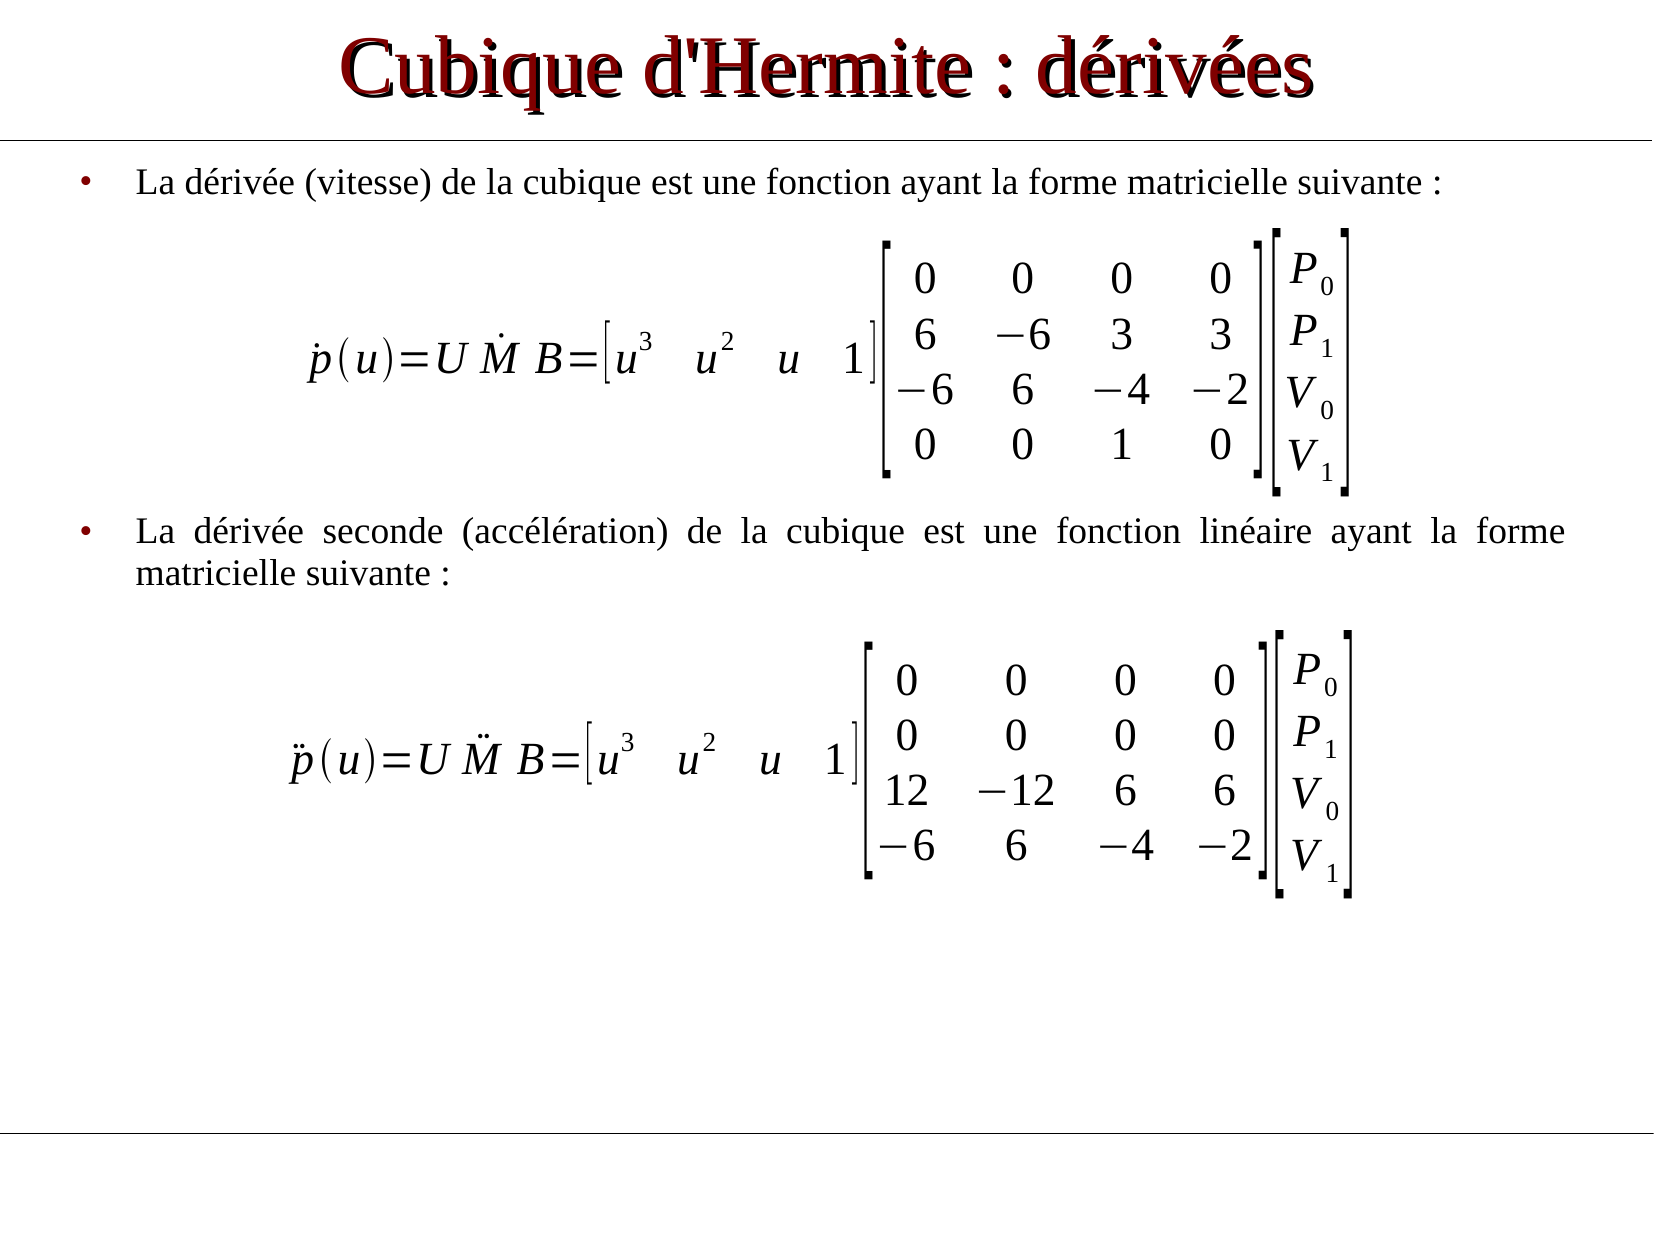

# Cubique d'Hermite : dérivées
La dérivée (vitesse) de la cubique est une fonction ayant la forme matricielle suivante :
La dérivée seconde (accélération) de la cubique est une fonction linéaire ayant la forme matricielle suivante :